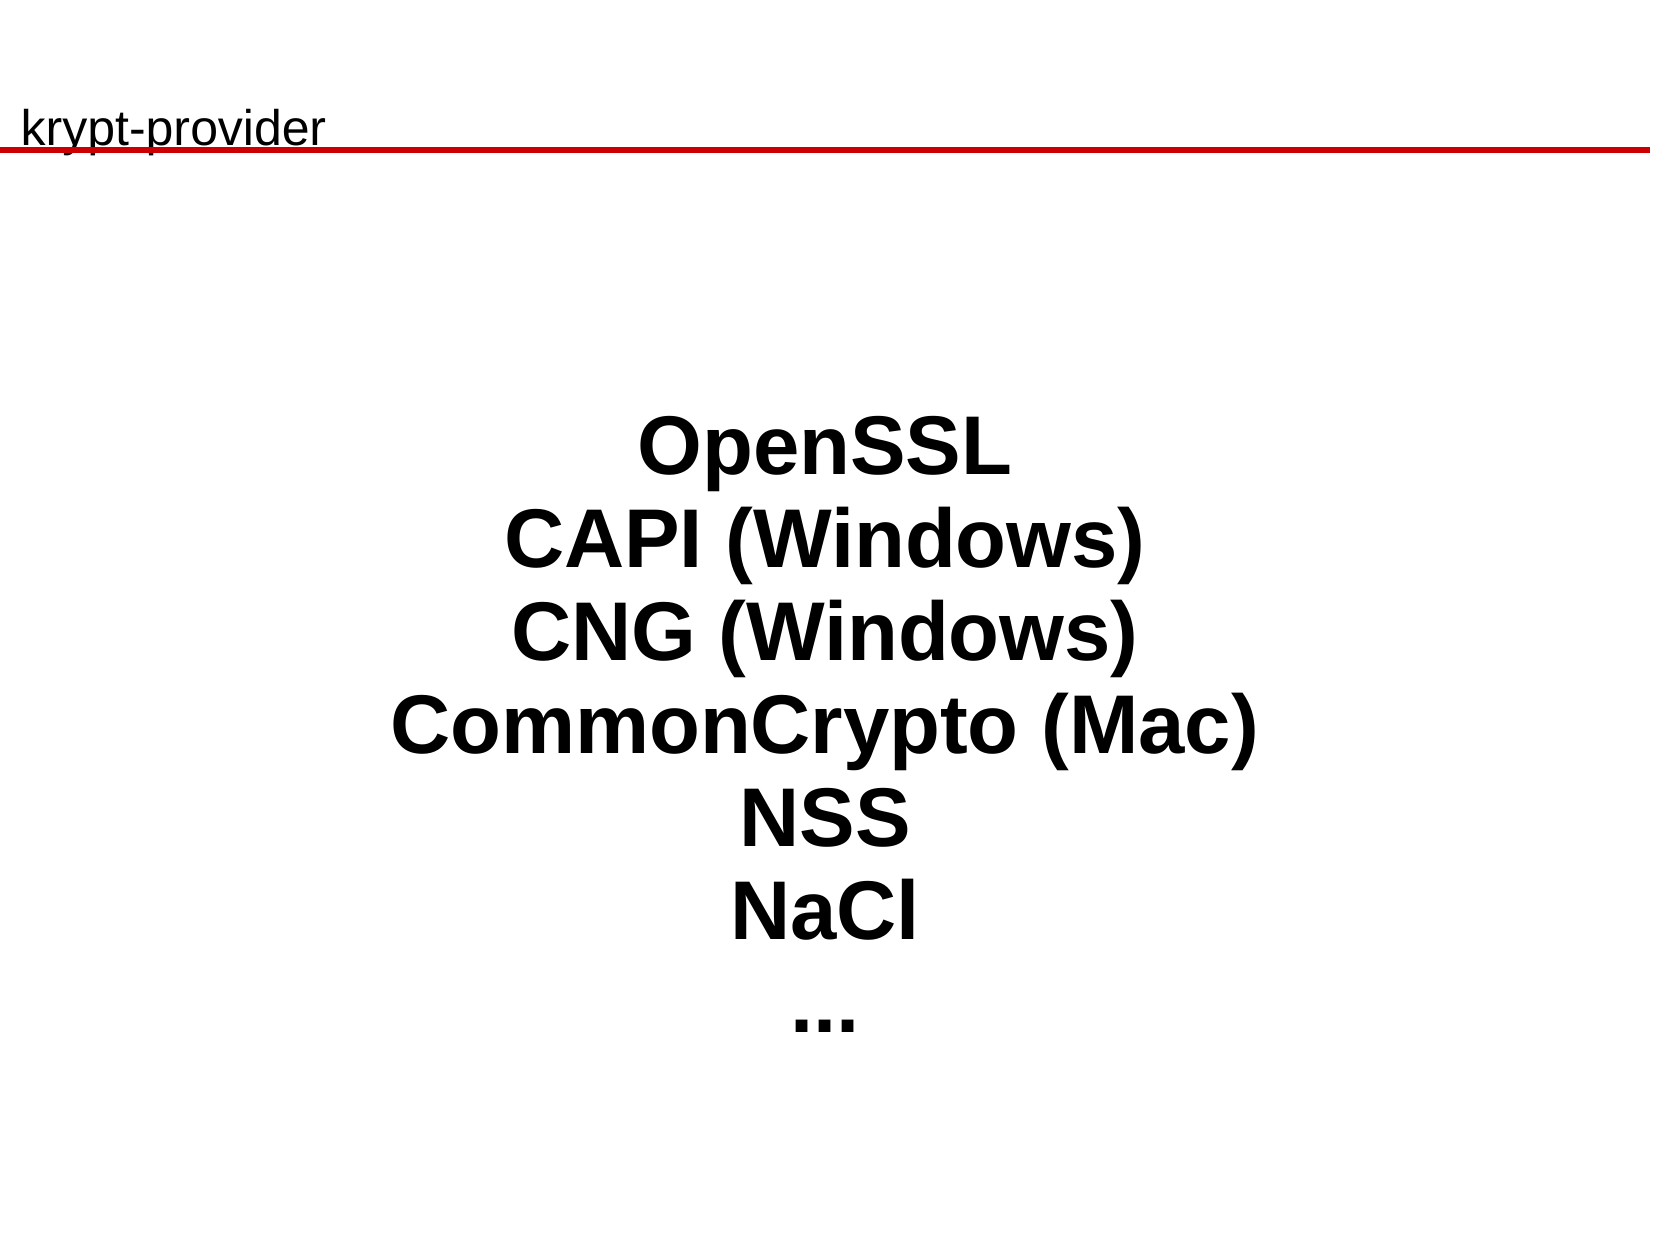

#
krypt-provider
OpenSSL
CAPI (Windows)
CNG (Windows)
CommonCrypto (Mac)
NSS
NaCl
...